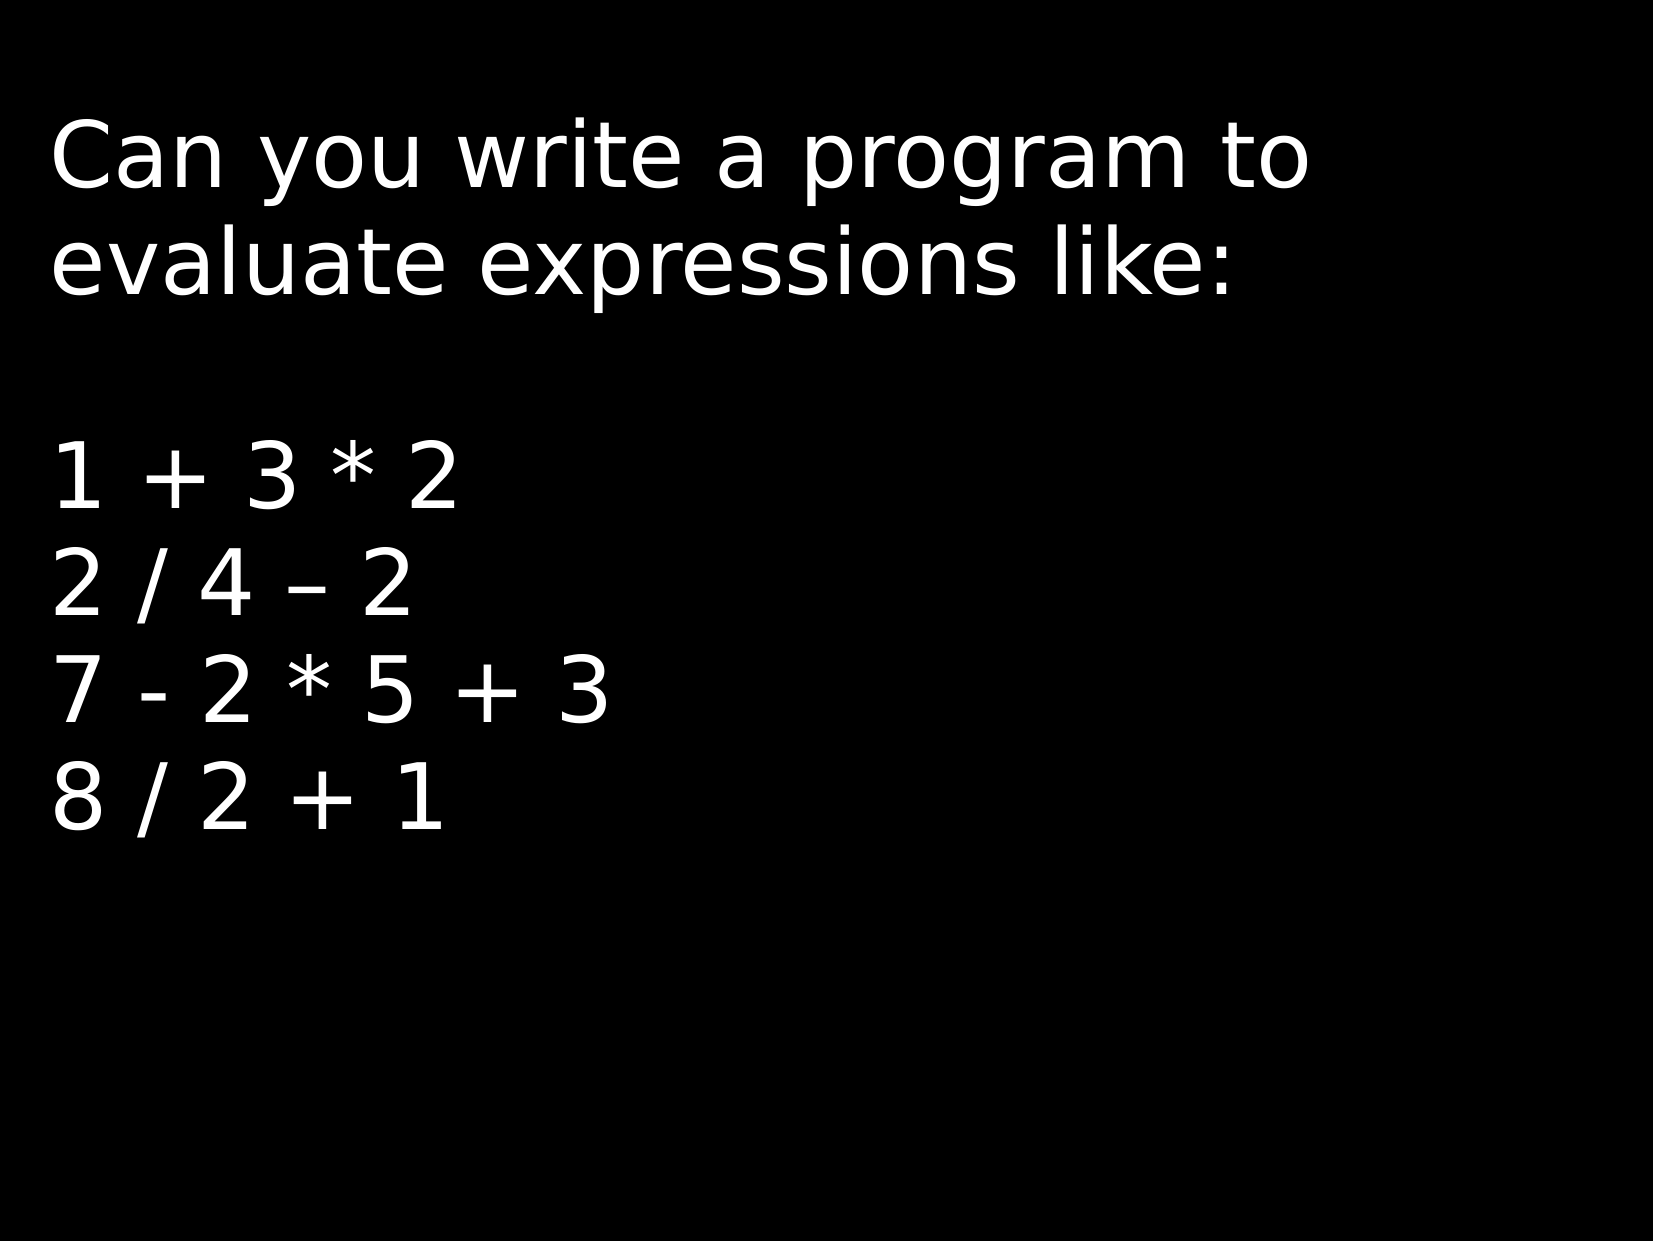

# Can you write a program to evaluate expressions like: 1 + 3 * 2 2 / 4 – 2 7 - 2 * 5 + 3 8 / 2 + 1